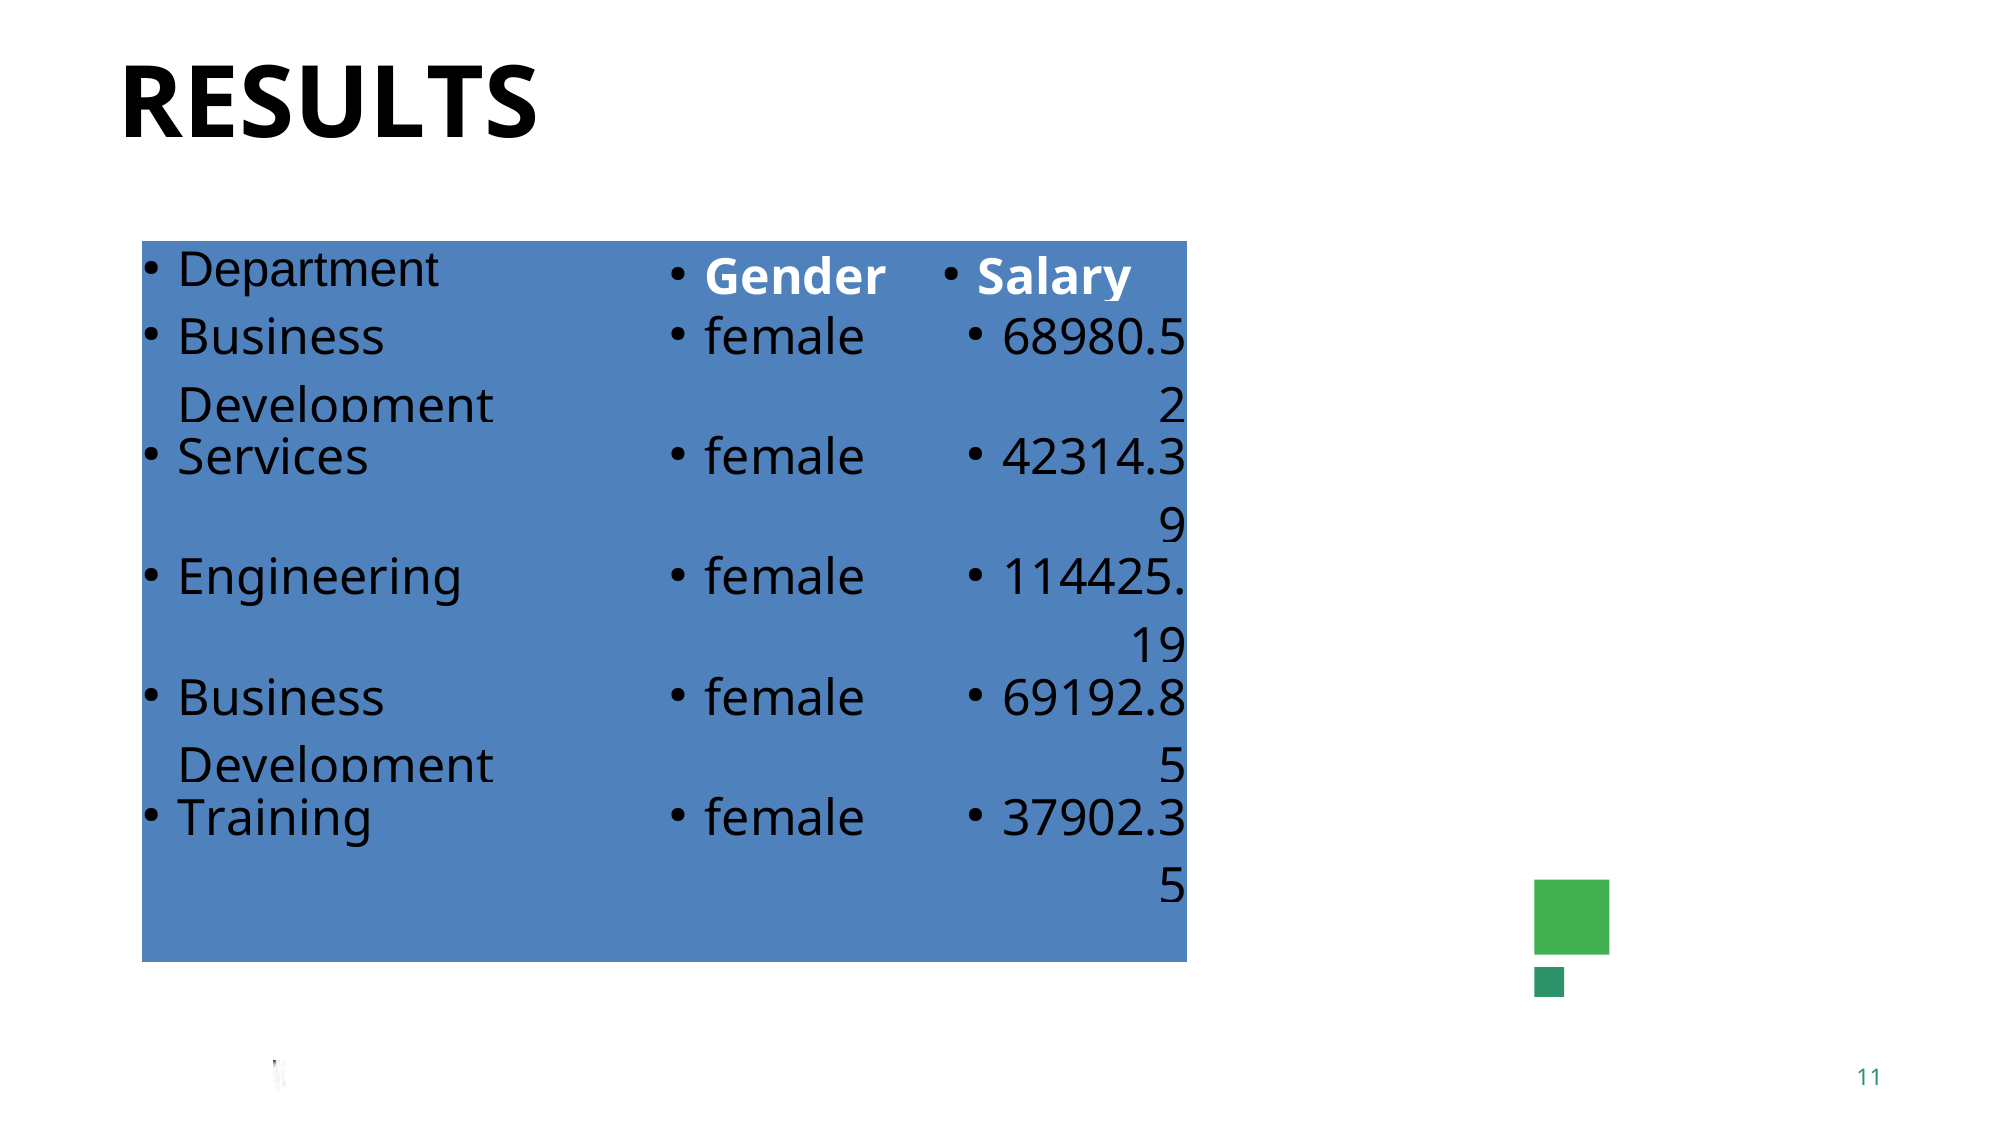

# RESULTS
| Department | Gender | Salary |
| --- | --- | --- |
| Business Development | female | 68980.52 |
| Services | female | 42314.39 |
| Engineering | female | 114425.19 |
| Business Development | female | 69192.85 |
| Training | female | 37902.35 |
| | | |